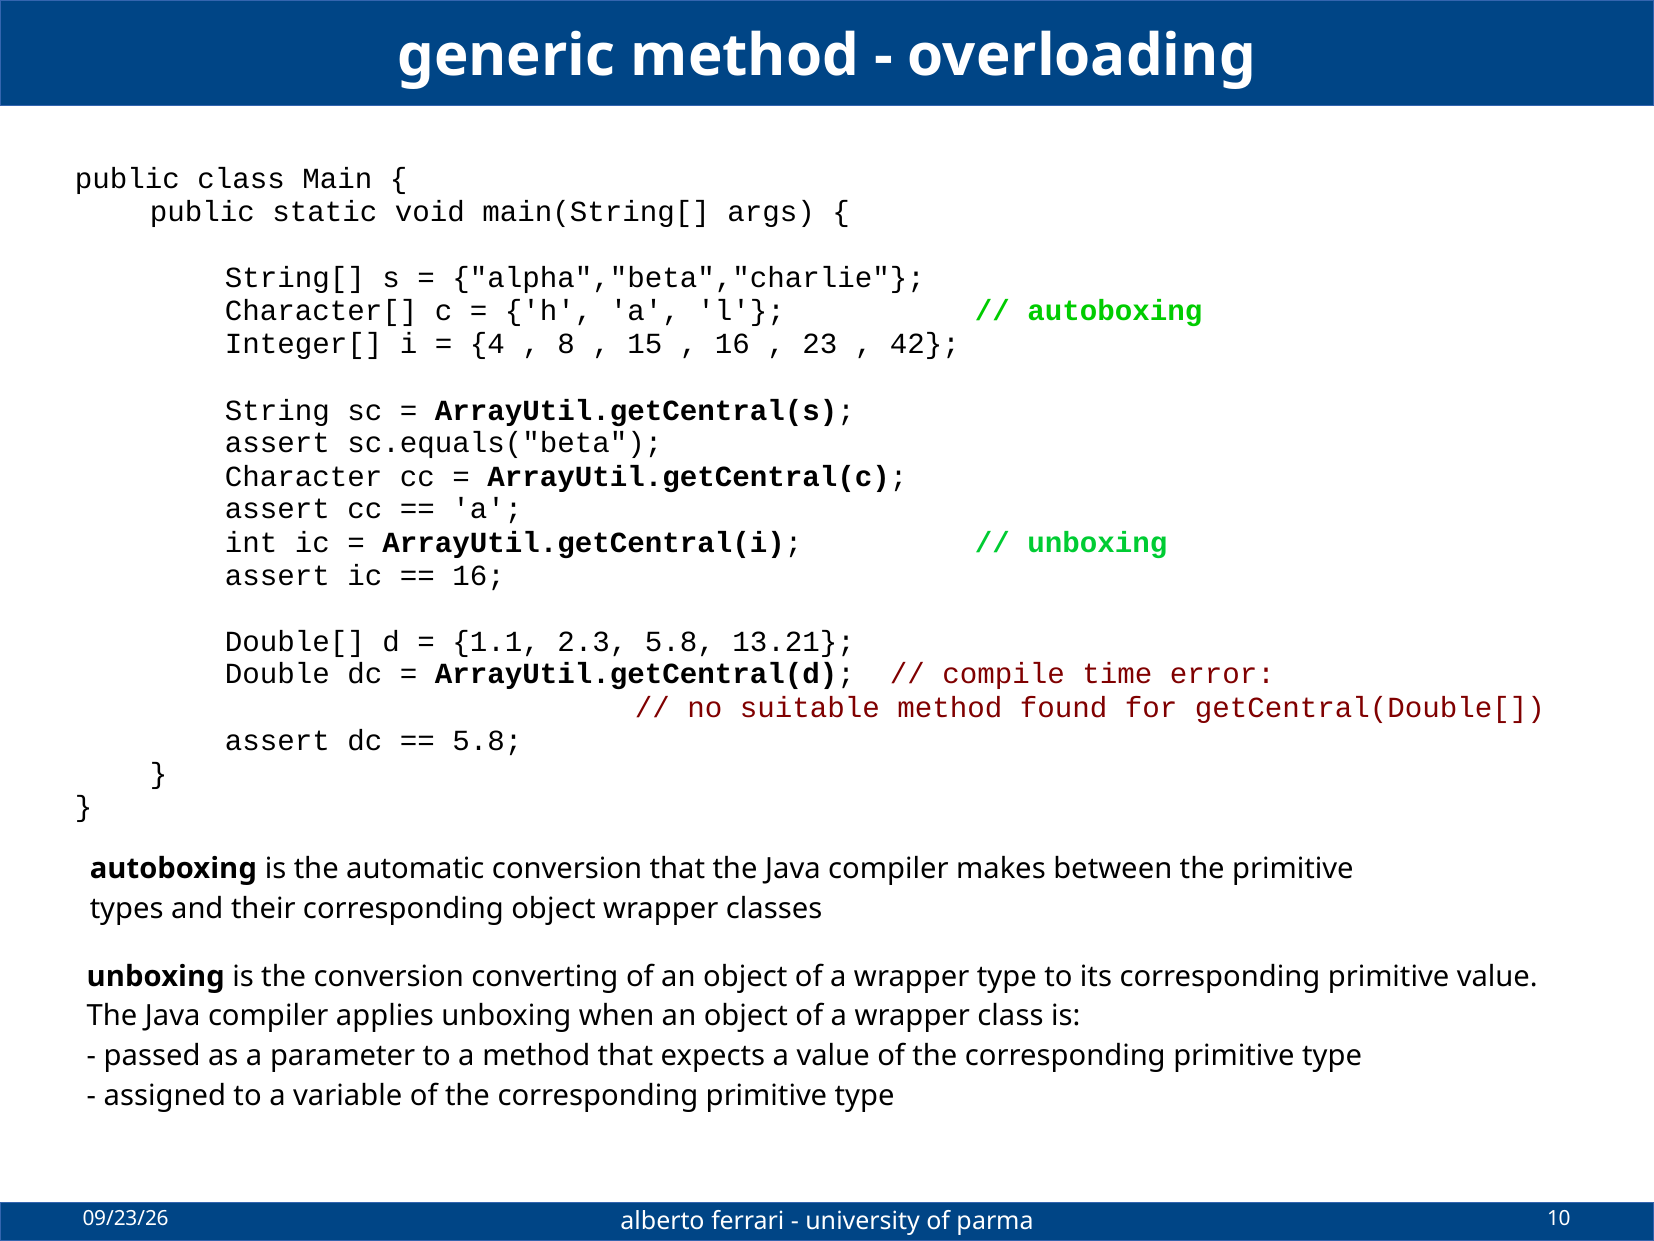

# generic method - overloading
public class Main {
	public static void main(String[] args) {
		String[] s = {"alpha","beta","charlie"};
		Character[] c = {'h', 'a', 'l'};			// autoboxing
		Integer[] i = {4 , 8 , 15 , 16 , 23 , 42};
		String sc = ArrayUtil.getCentral(s);
		assert sc.equals("beta");
		Character cc = ArrayUtil.getCentral(c);
		assert cc == 'a';
		int ic = ArrayUtil.getCentral(i);			// unboxing
		assert ic == 16;
		Double[] d = {1.1, 2.3, 5.8, 13.21};
		Double dc = ArrayUtil.getCentral(d); // compile time error:
 // no suitable method found for getCentral(Double[])
		assert dc == 5.8;
	}
}
autoboxing is the automatic conversion that the Java compiler makes between the primitive types and their corresponding object wrapper classes
unboxing is the conversion converting of an object of a wrapper type to its corresponding primitive value.
The Java compiler applies unboxing when an object of a wrapper class is:
- passed as a parameter to a method that expects a value of the corresponding primitive type
- assigned to a variable of the corresponding primitive type
alberto ferrari - university of parma
10